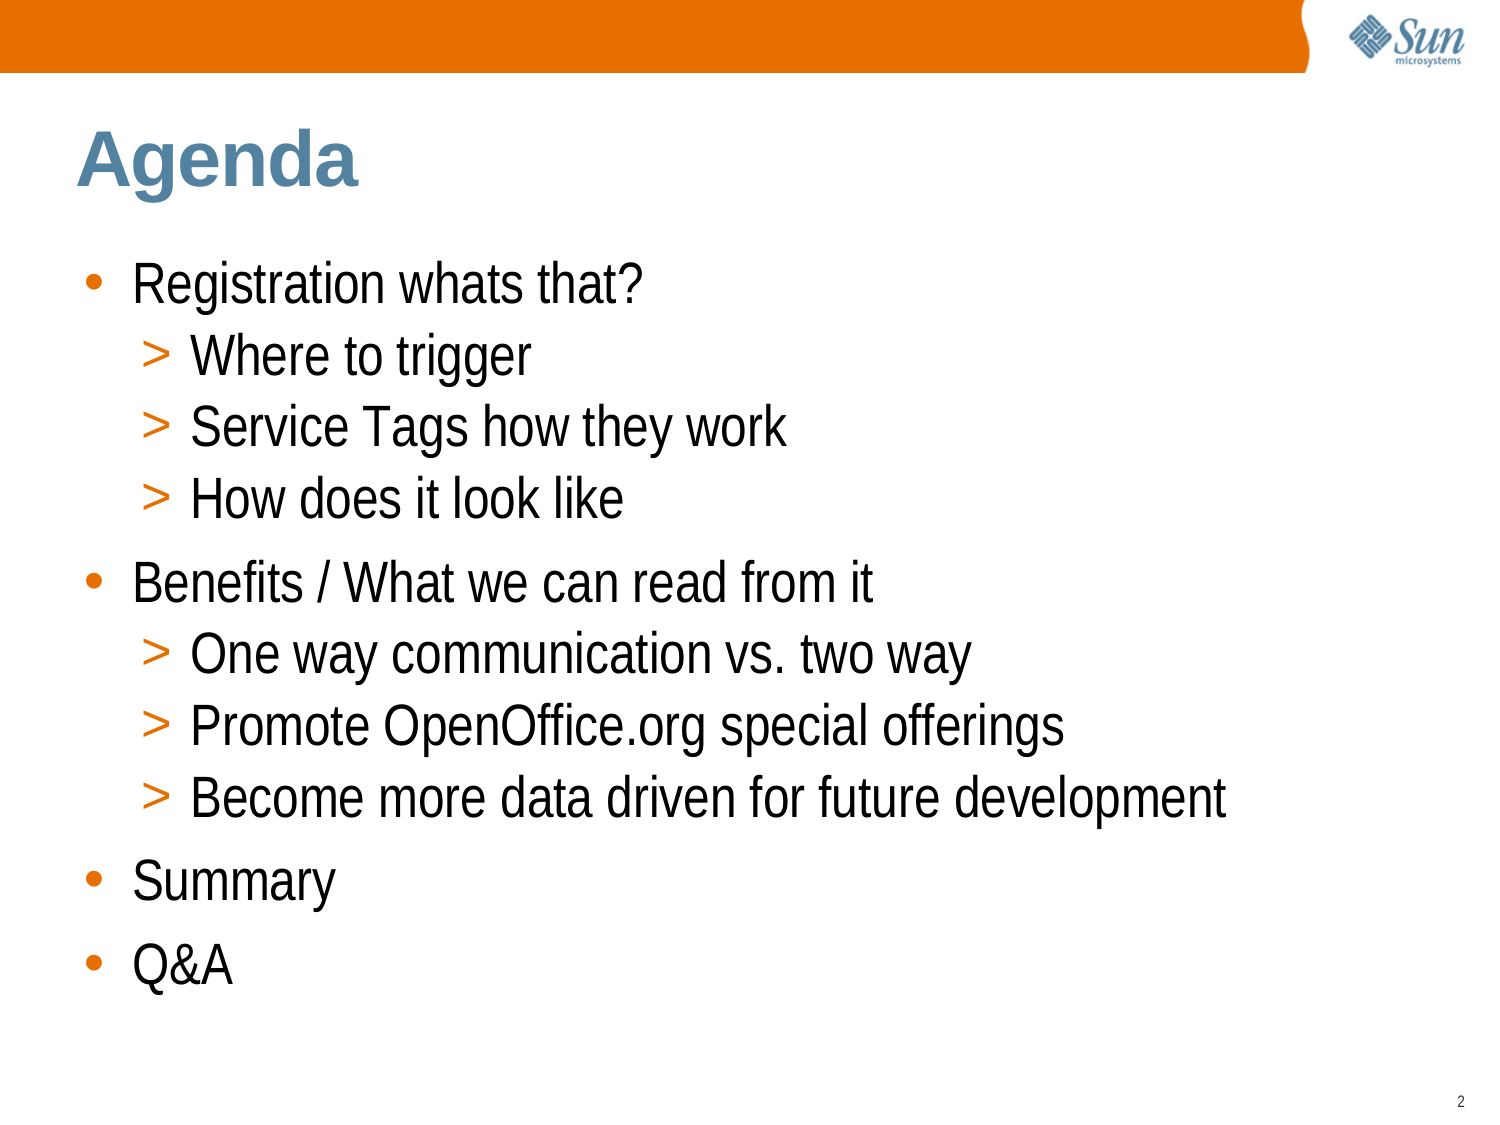

# Agenda
Registration whats that?
Where to trigger
Service Tags how they work
How does it look like
Benefits / What we can read from it
One way communication vs. two way
Promote OpenOffice.org special offerings
Become more data driven for future development
Summary
Q&A